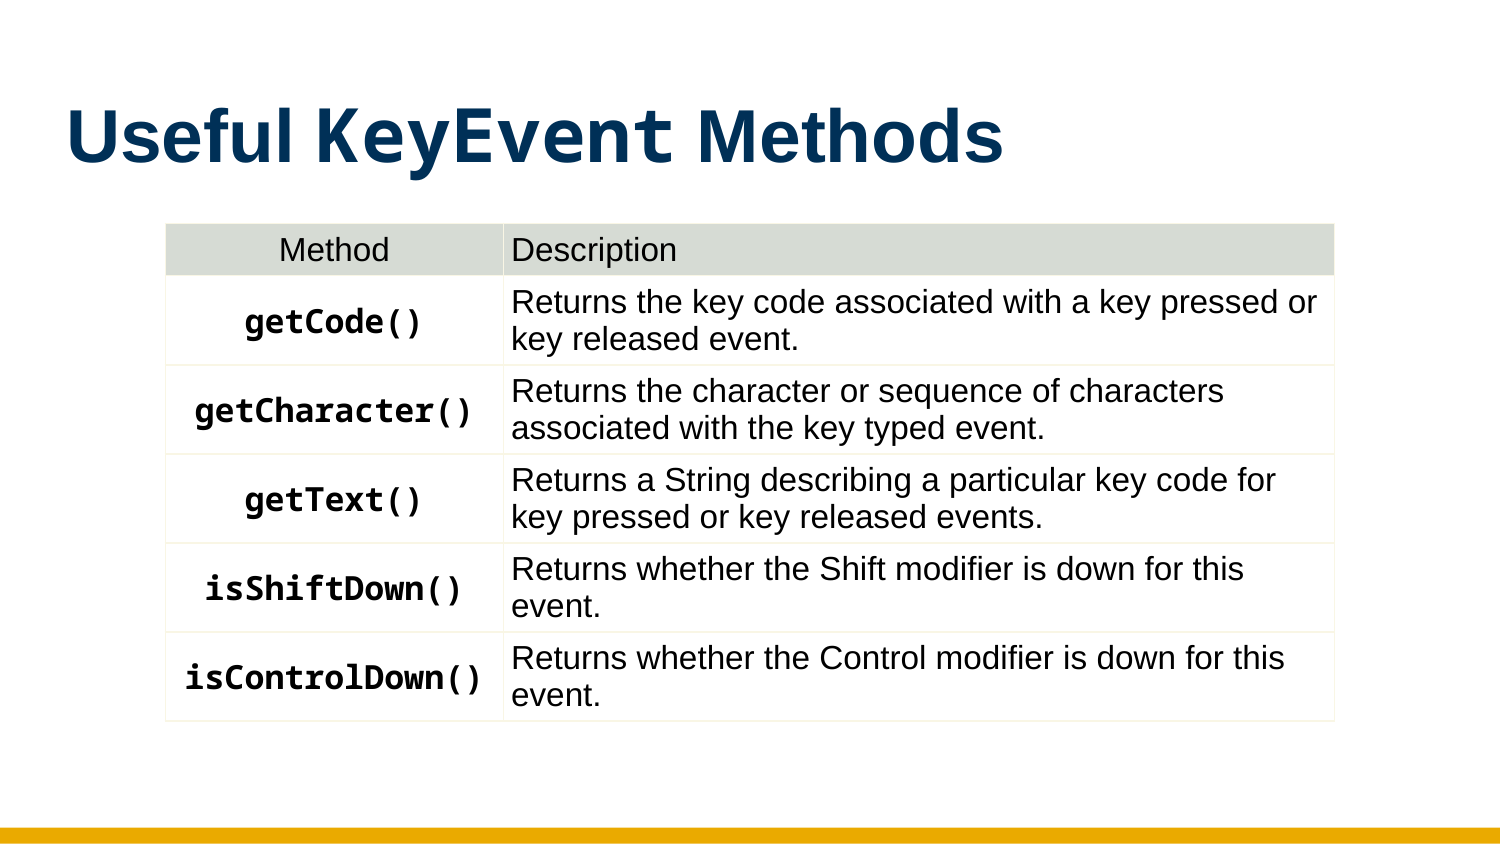

Useful KeyEvent Methods
| Method​ | Description​ |
| --- | --- |
| getCode() | Returns the key code associated with a key pressed or key released event. |
| getCharacter() | Returns the character or sequence of characters associated with the key typed event. |
| getText() | Returns a String describing a particular key code for key pressed or key released events. |
| isShiftDown() | Returns whether the Shift modifier is down for this event. |
| isControlDown() | Returns whether the Control modifier is down for this event. |